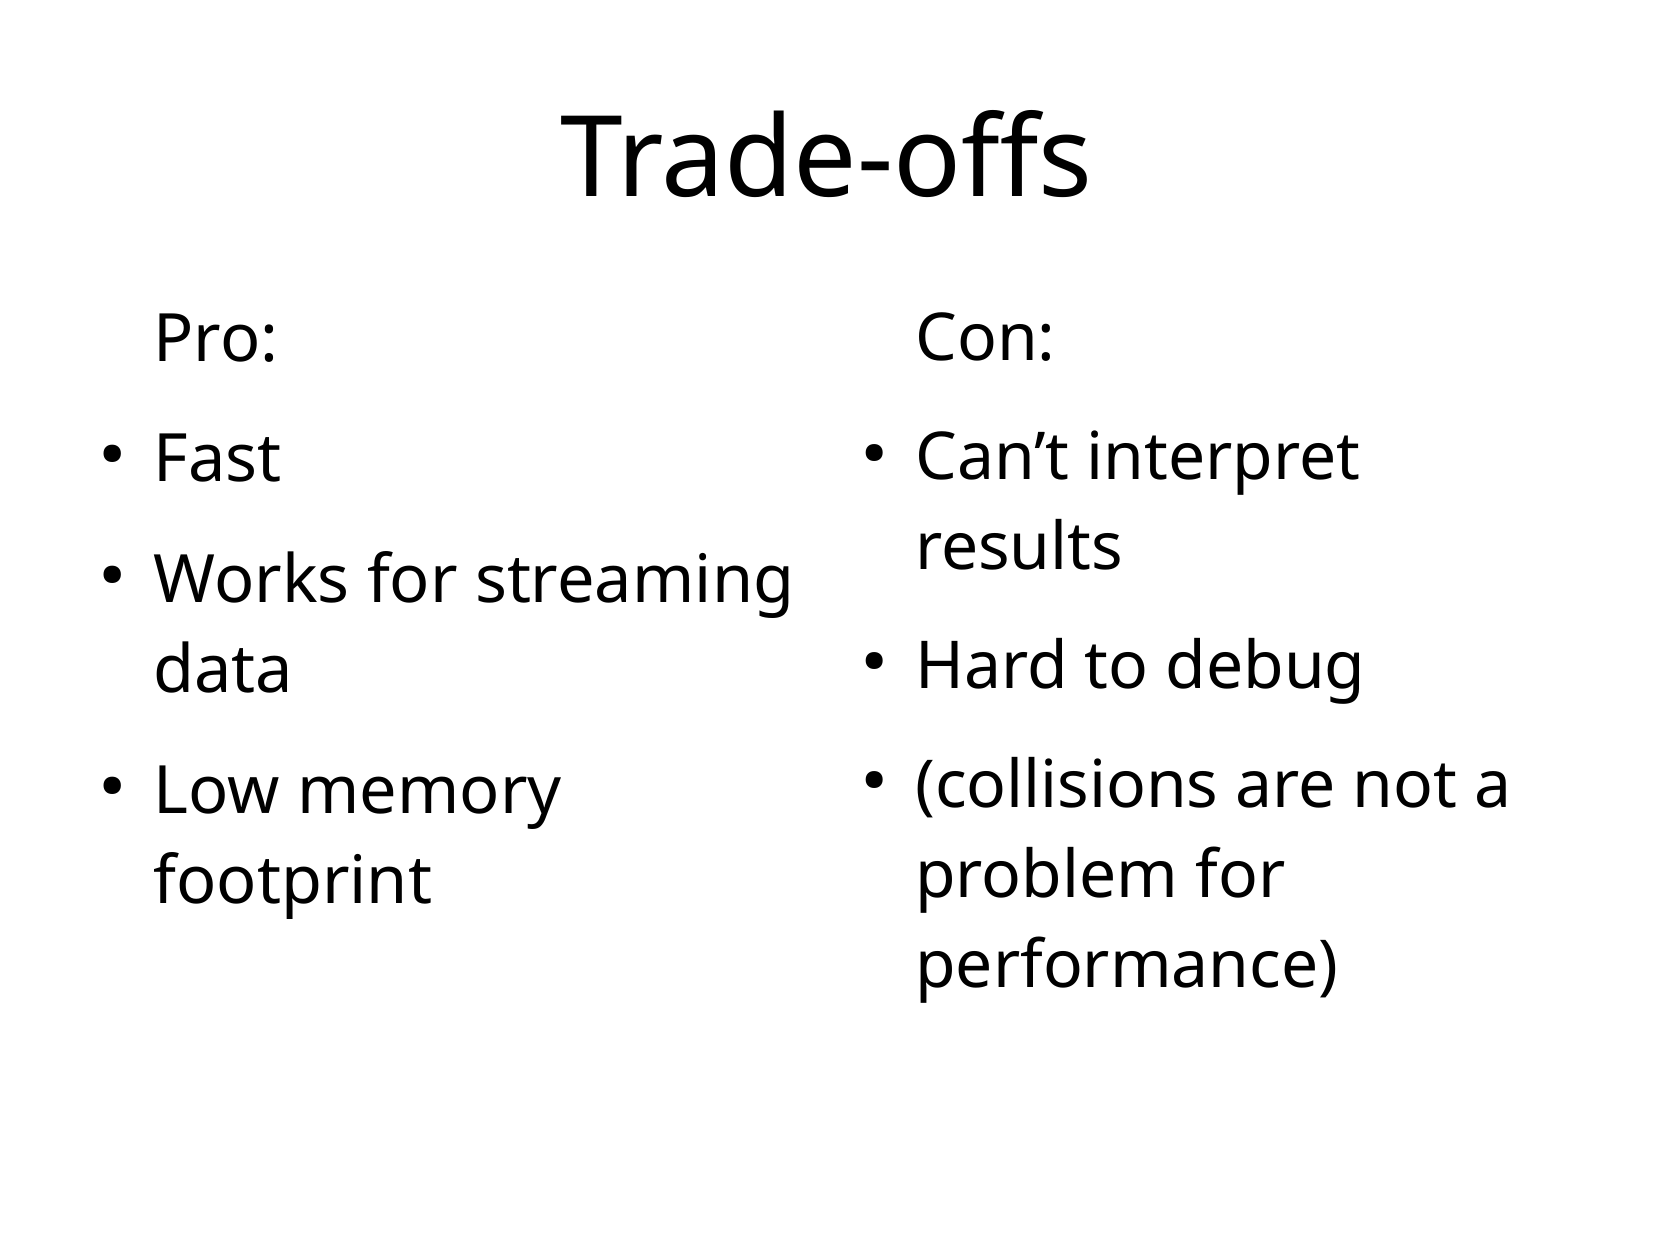

# Trade-offs
Pro:
Fast
Works for streaming data
Low memory footprint
Con:
Can’t interpret results
Hard to debug
(collisions are not a problem for performance)